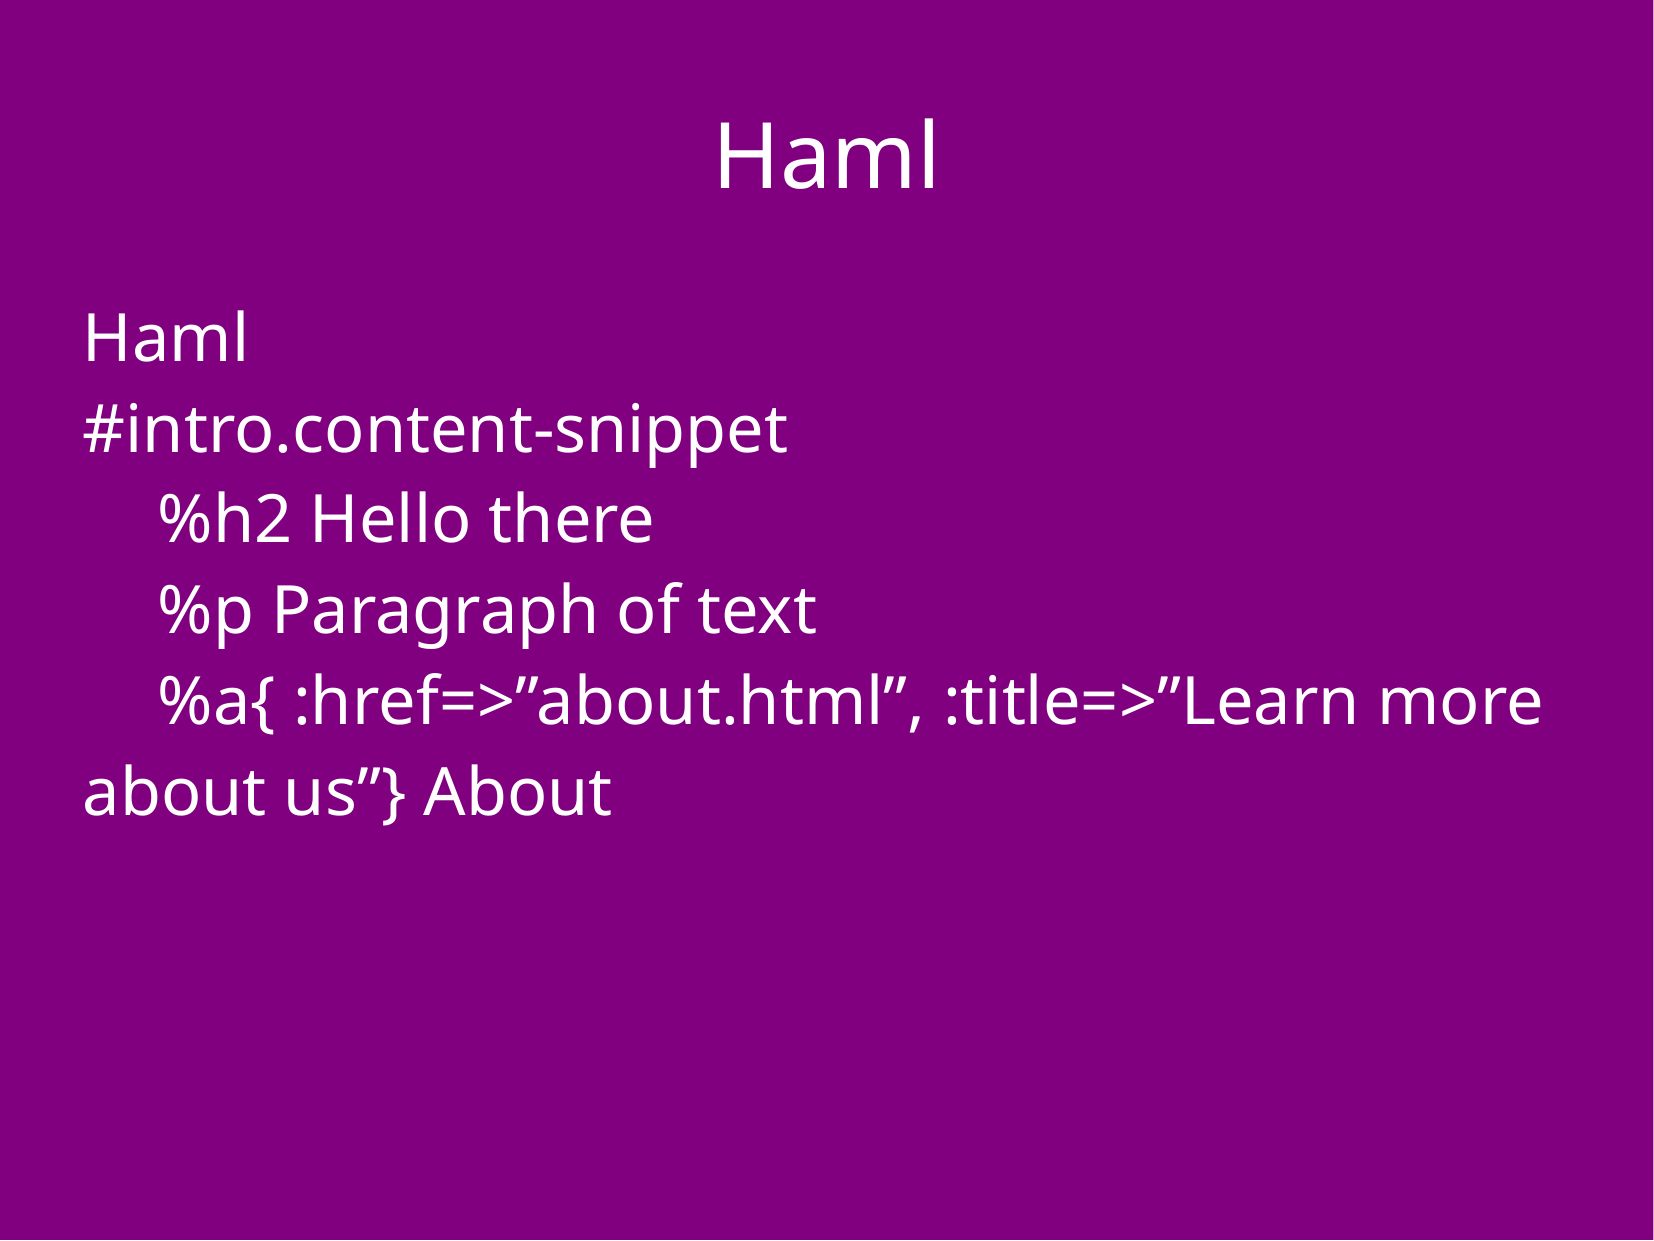

# Haml
Haml
#intro.content-snippet
	%h2 Hello there
	%p Paragraph of text
	%a{ :href=>”about.html”, :title=>”Learn more about us”} About